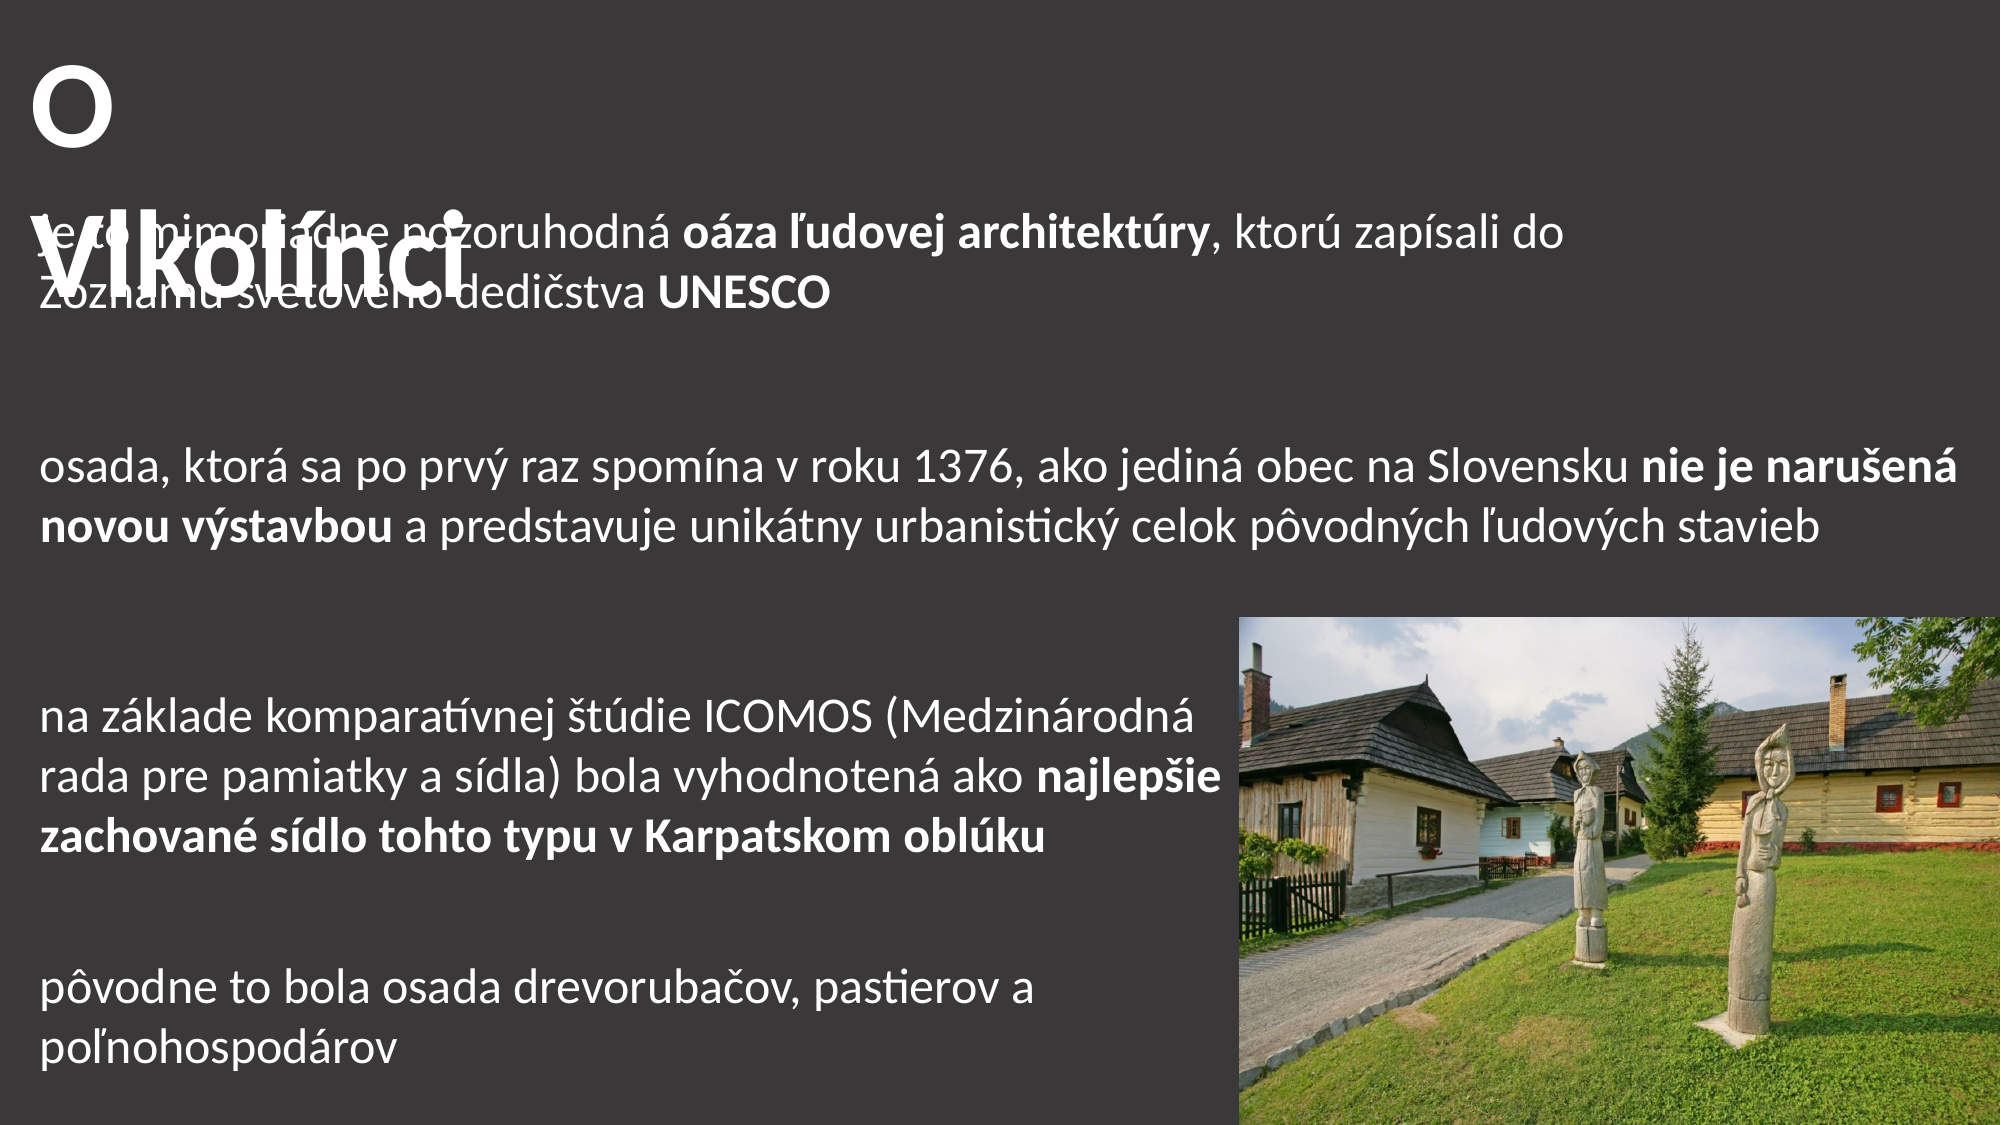

O Vlkolínci
je to mimoriadne pozoruhodná oáza ľudovej architektúry, ktorú zapísali do Zoznamu svetového dedičstva UNESCO
osada, ktorá sa po prvý raz spomína v roku 1376, ako jediná obec na Slovensku nie je narušená novou výstavbou a predstavuje unikátny urbanistický celok pôvodných ľudových stavieb
na základe komparatívnej štúdie ICOMOS (Medzinárodná rada pre pamiatky a sídla) bola vyhodnotená ako najlepšie zachované sídlo tohto typu v Karpatskom oblúku
pôvodne to bola osada drevorubačov, pastierov a poľnohospodárov